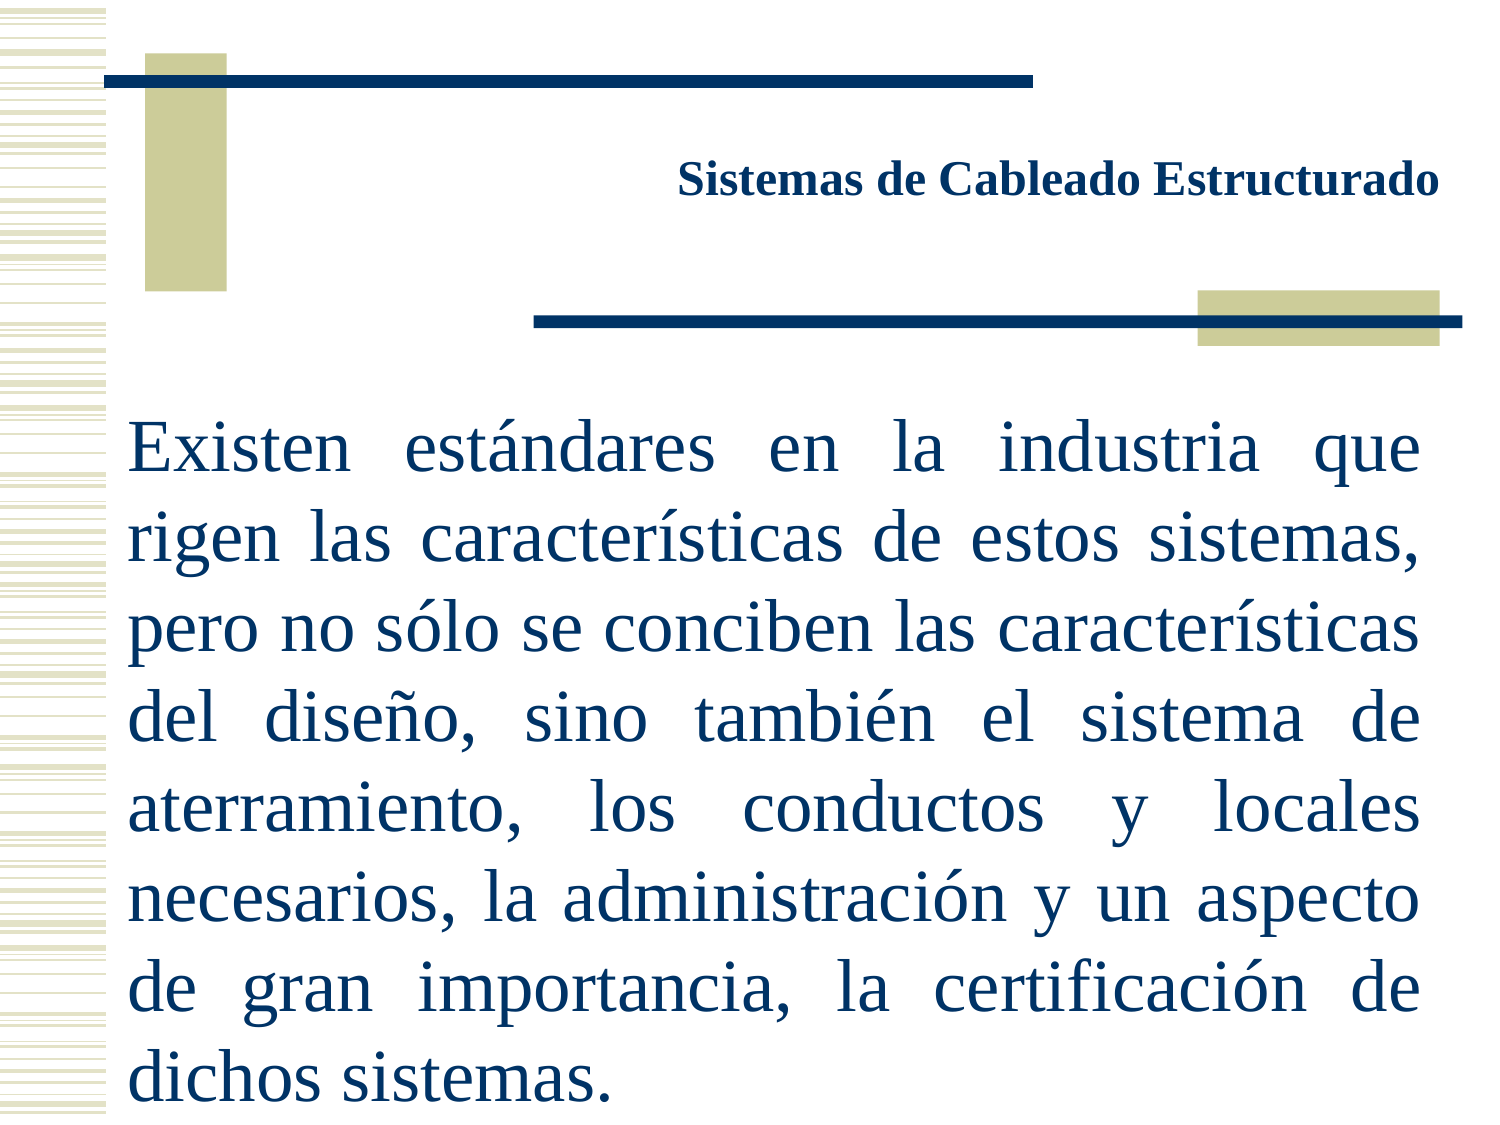

Sistemas de Cableado Estructurado
Existen estándares en la industria que rigen las características de estos sistemas, pero no sólo se conciben las características del diseño, sino también el sistema de aterramiento, los conductos y locales necesarios, la administración y un aspecto de gran importancia, la certificación de dichos sistemas.